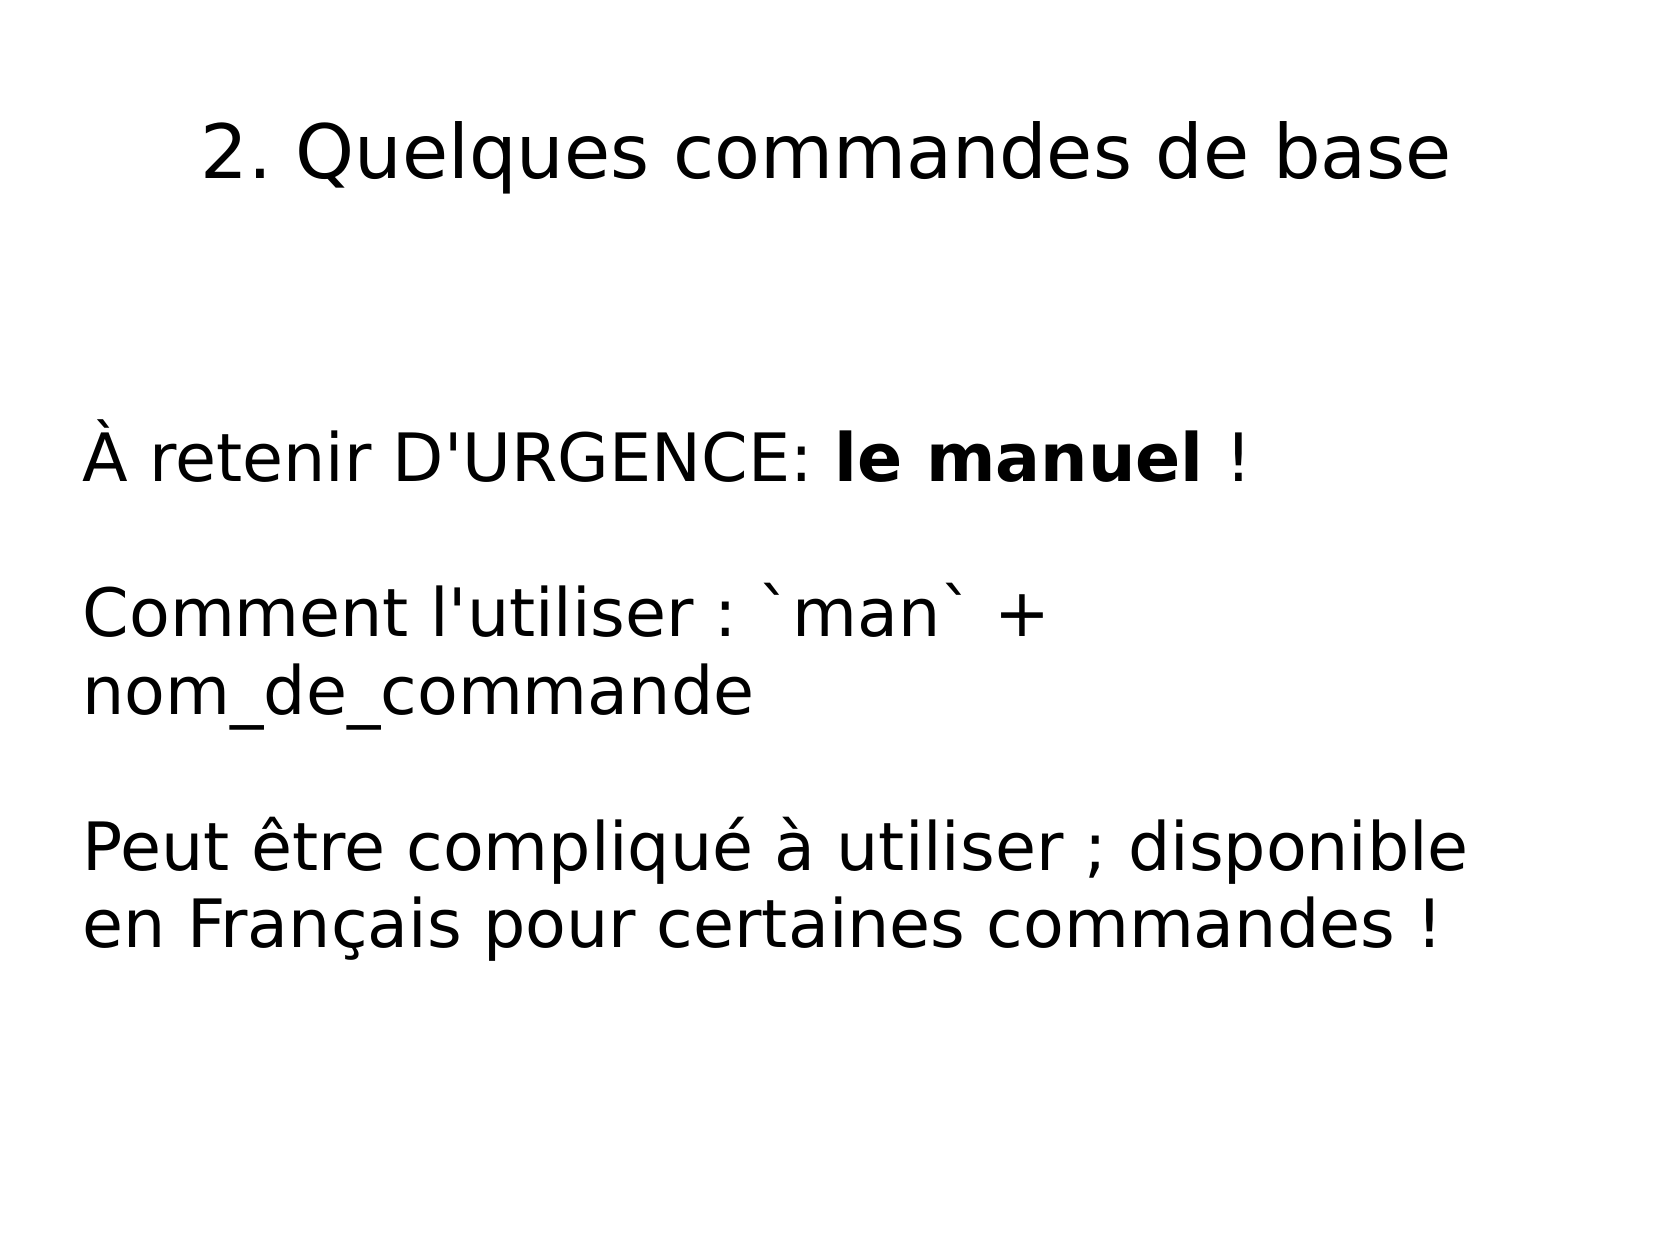

# 2. Quelques commandes de base
À retenir D'URGENCE: le manuel !
Comment l'utiliser : `man` + nom_de_commande
Peut être compliqué à utiliser ; disponible en Français pour certaines commandes !